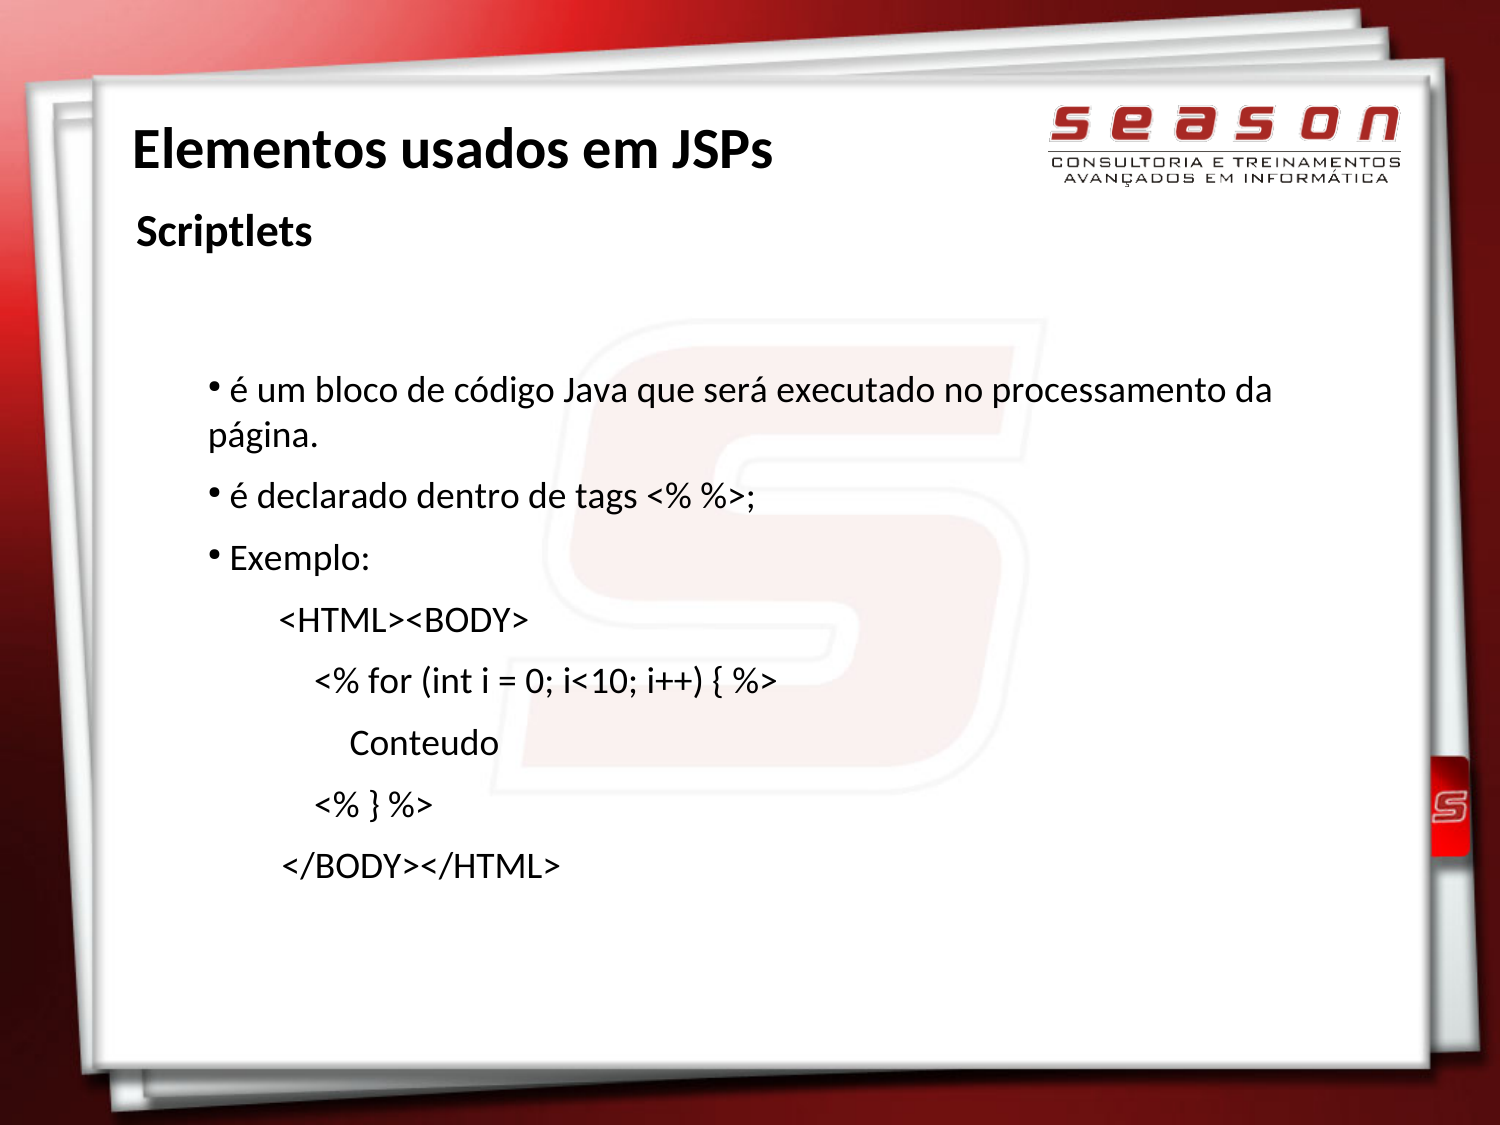

# Elementos usados em JSPs
Scriptlets
 é um bloco de código Java que será executado no processamento da página.
 é declarado dentro de tags <% %>;
 Exemplo:
<HTML><BODY>
<% for (int i = 0; i<10; i++) { %>
Conteudo
<% } %>
	</BODY></HTML>